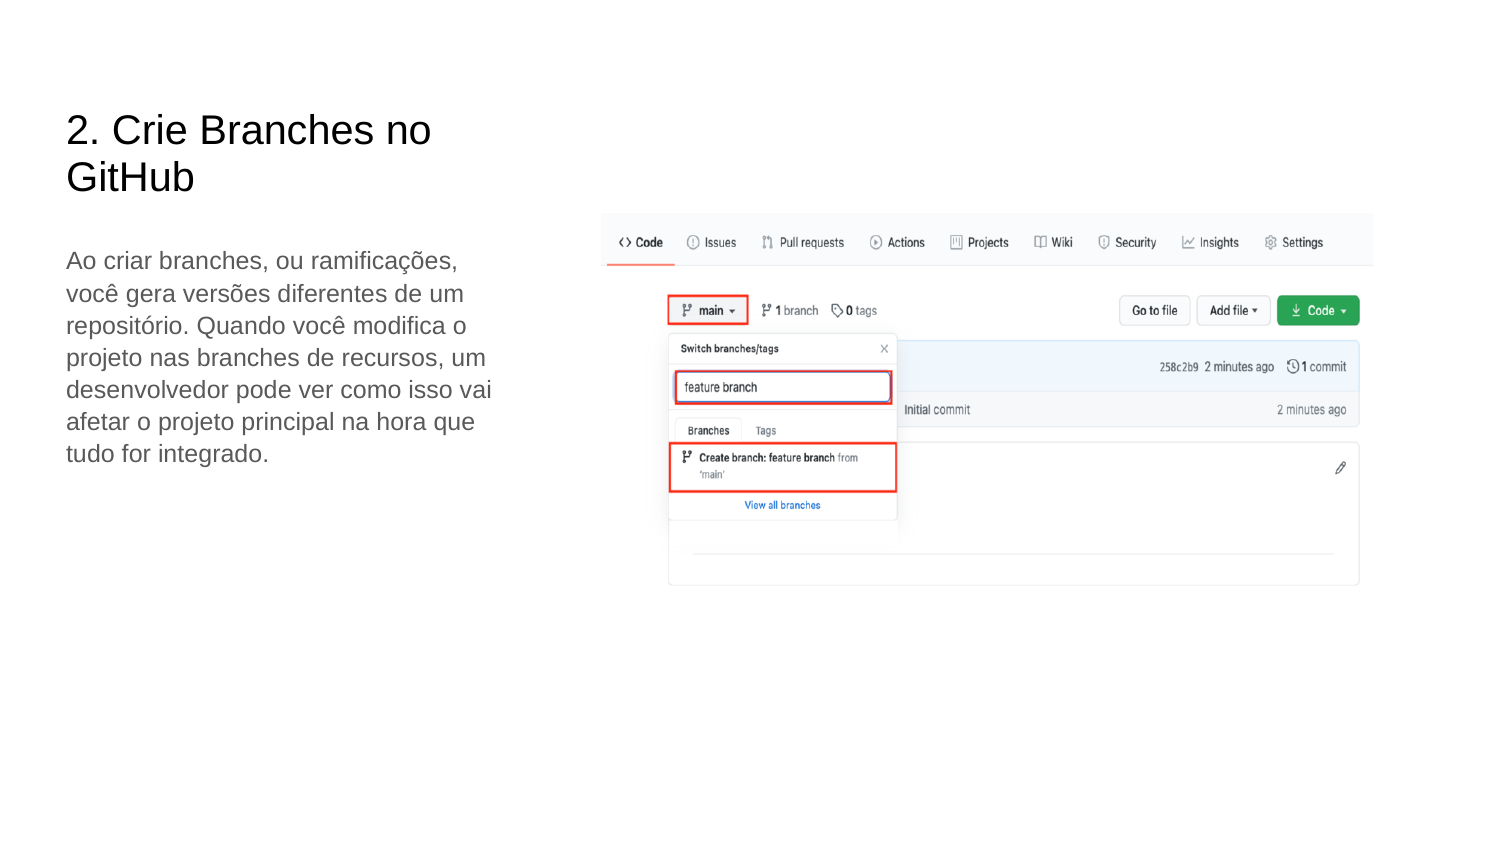

# 2. Crie Branches no GitHub
Ao criar branches, ou ramificações, você gera versões diferentes de um repositório. Quando você modifica o projeto nas branches de recursos, um desenvolvedor pode ver como isso vai afetar o projeto principal na hora que tudo for integrado.